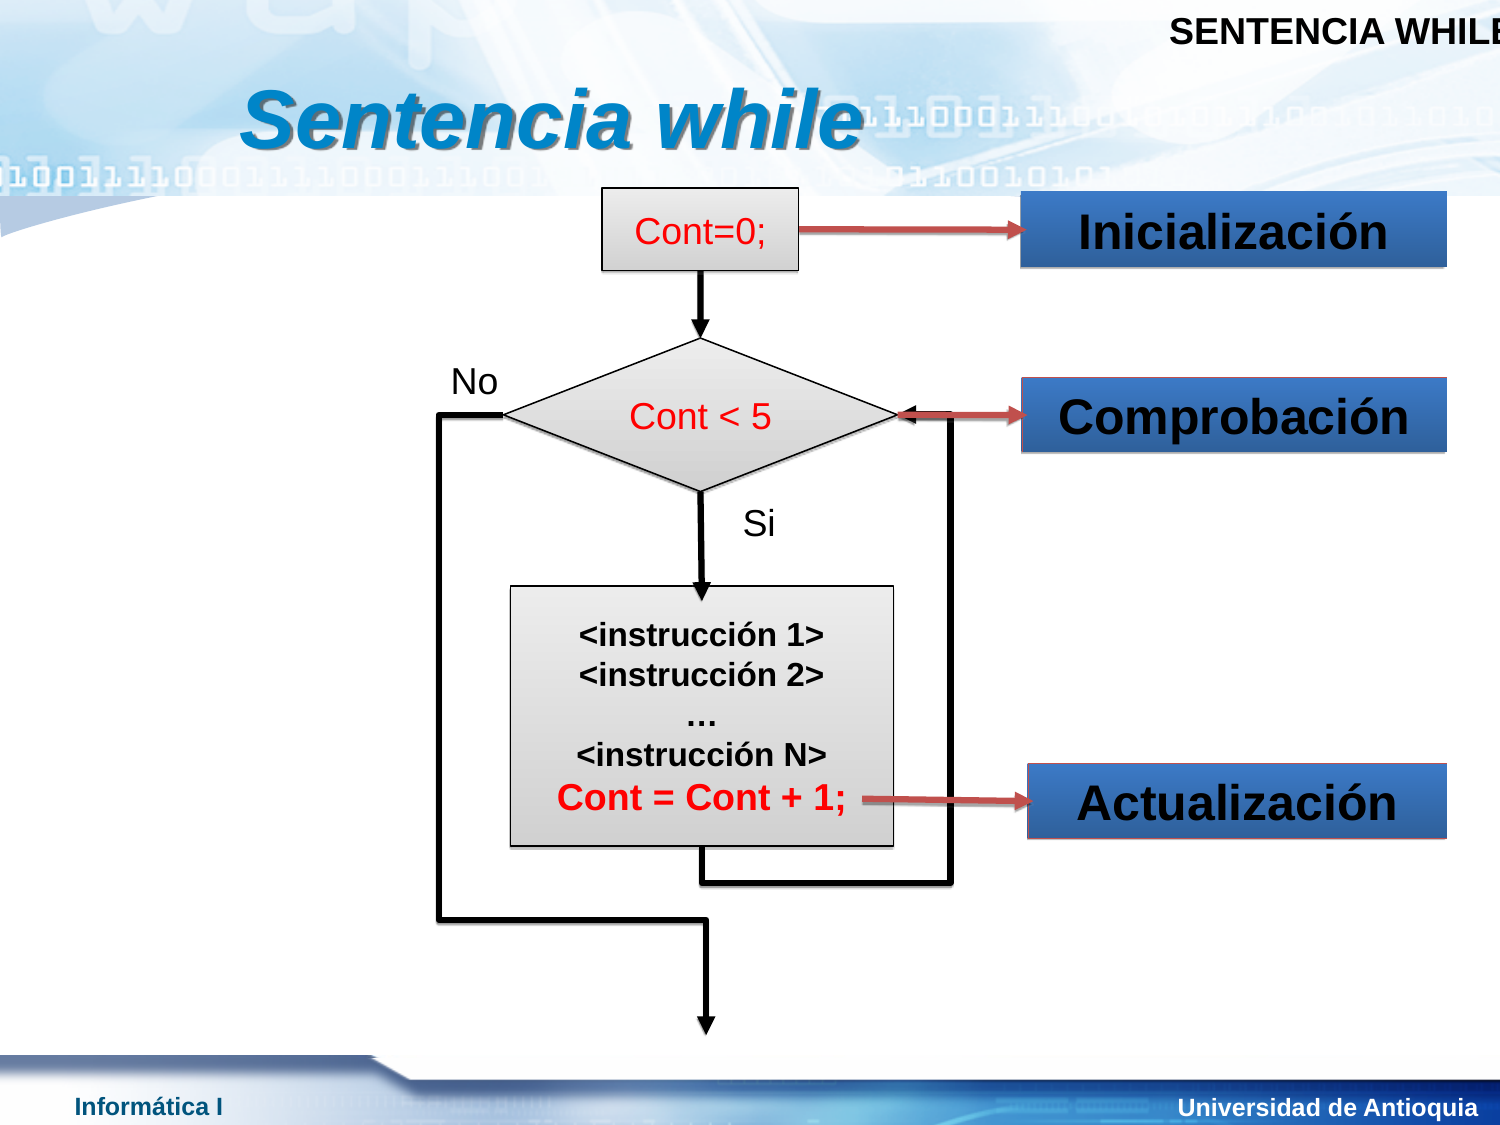

SENTENCIA WHILE
# Sentencia while
Cont=0;
Inicialización
Cont < 5
No
Comprobación
Si
<instrucción 1>
<instrucción 2>
…
<instrucción N>
Cont = Cont + 1;
Actualización